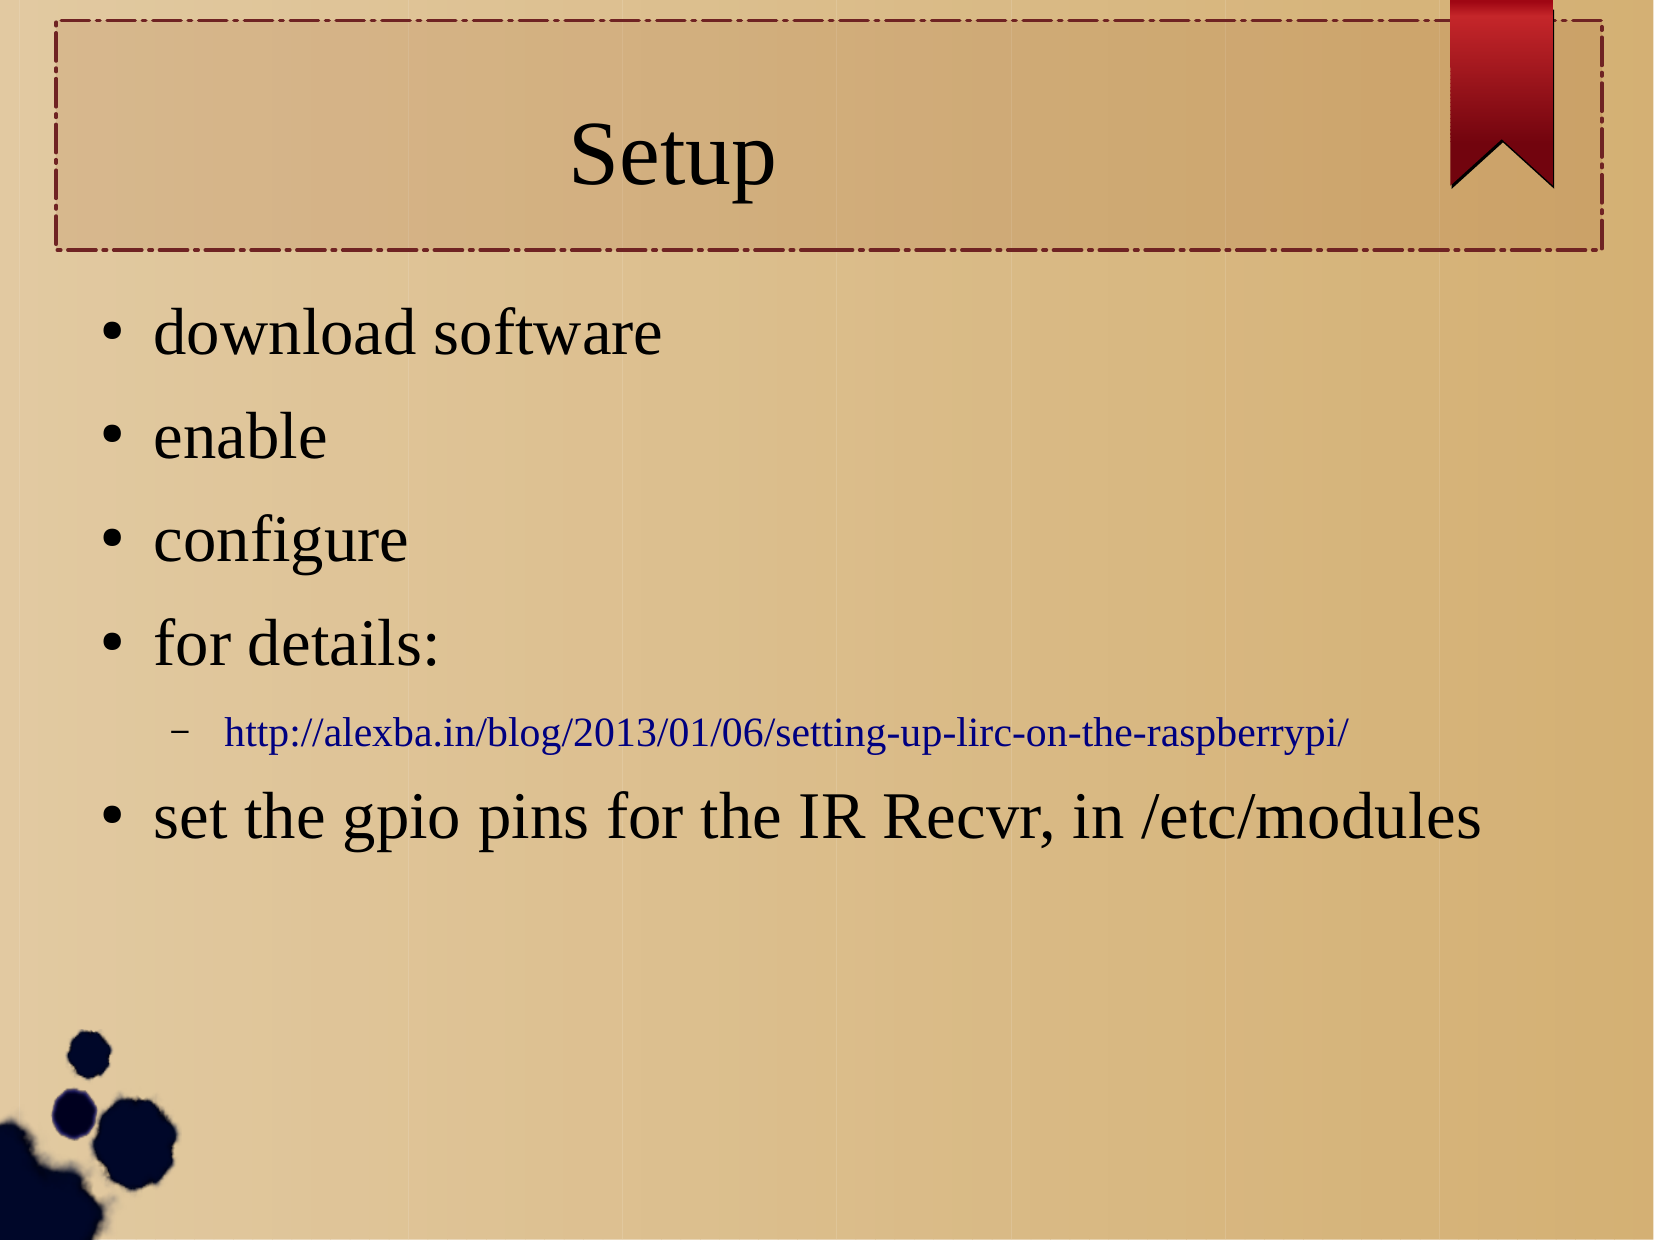

# Setup
download software
enable
configure
for details:
http://alexba.in/blog/2013/01/06/setting-up-lirc-on-the-raspberrypi/
set the gpio pins for the IR Recvr, in /etc/modules